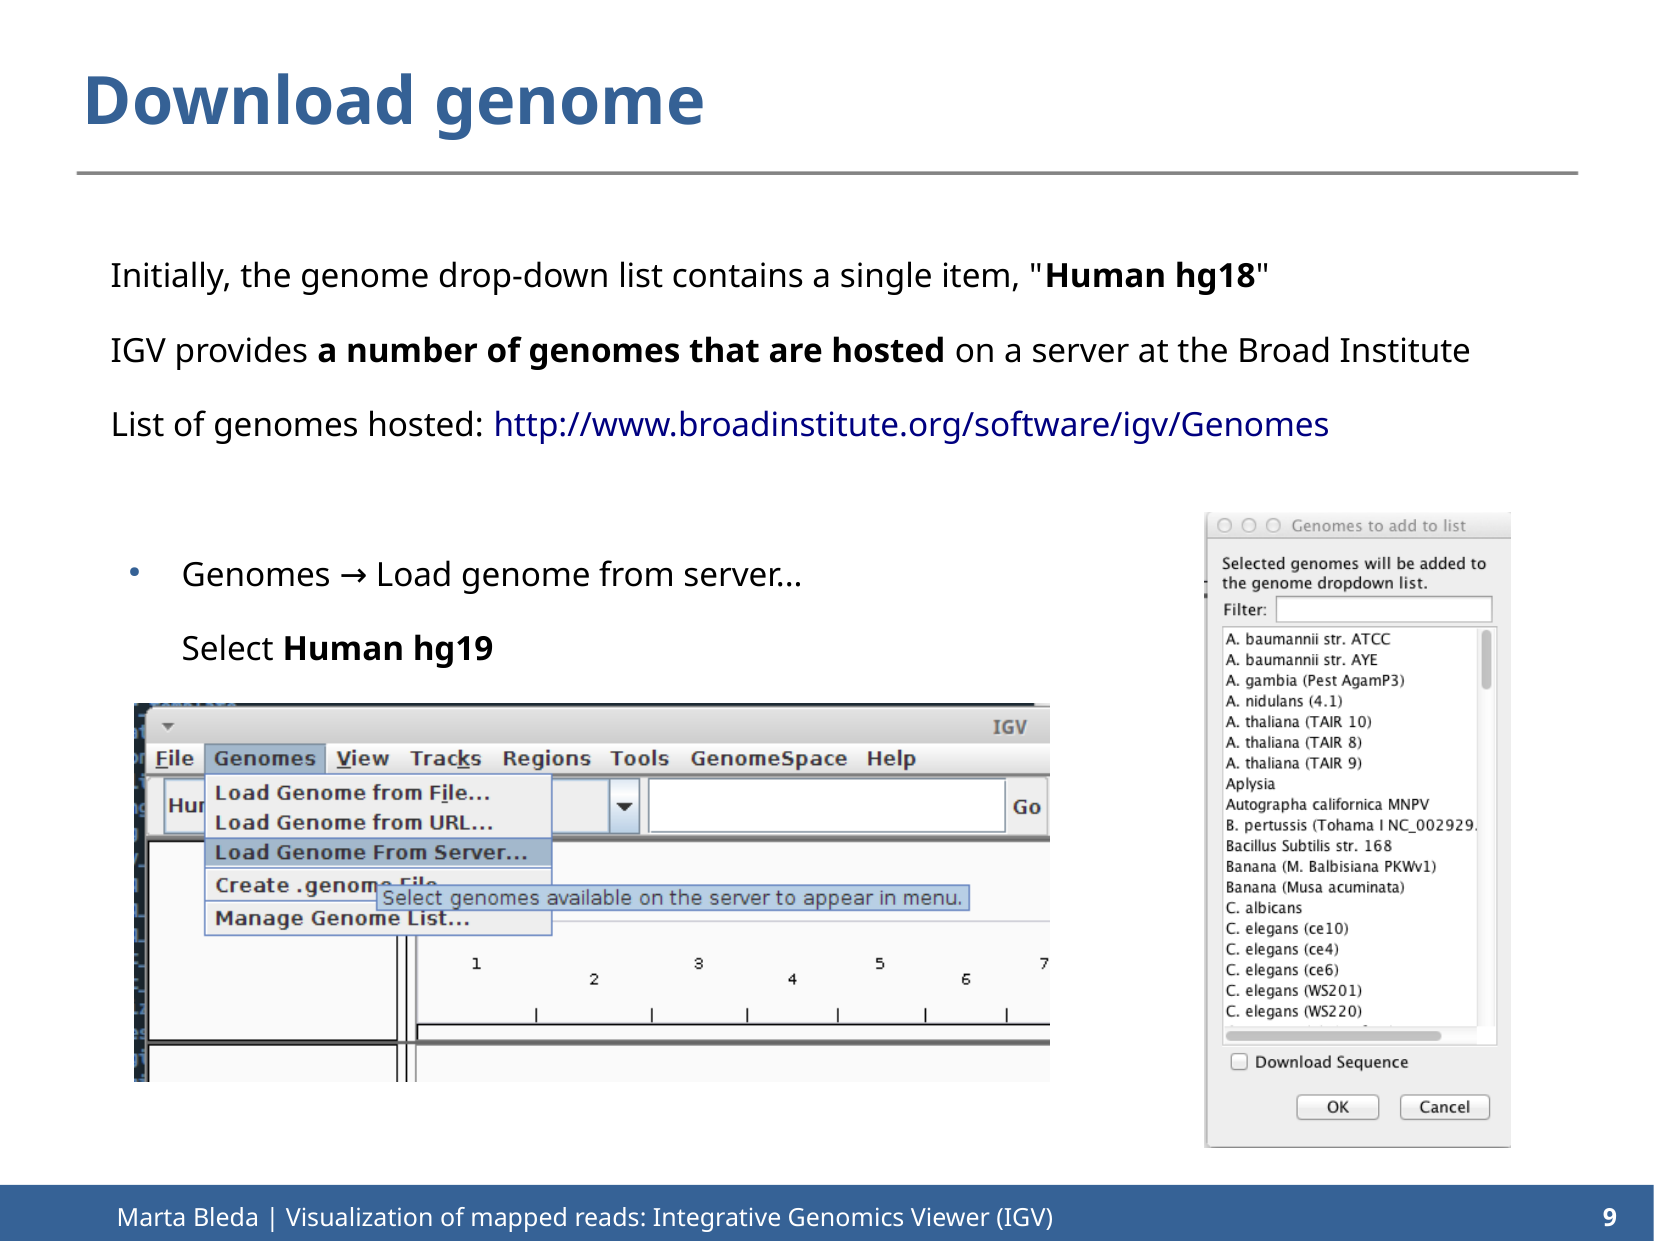

# Download genome
Initially, the genome drop-down list contains a single item, "Human hg18"
IGV provides a number of genomes that are hosted on a server at the Broad Institute
List of genomes hosted: http://www.broadinstitute.org/software/igv/Genomes
Genomes → Load genome from server...
Select Human hg19
Marta Bleda | Visualization of mapped reads: Integrative Genomics Viewer (IGV)
9